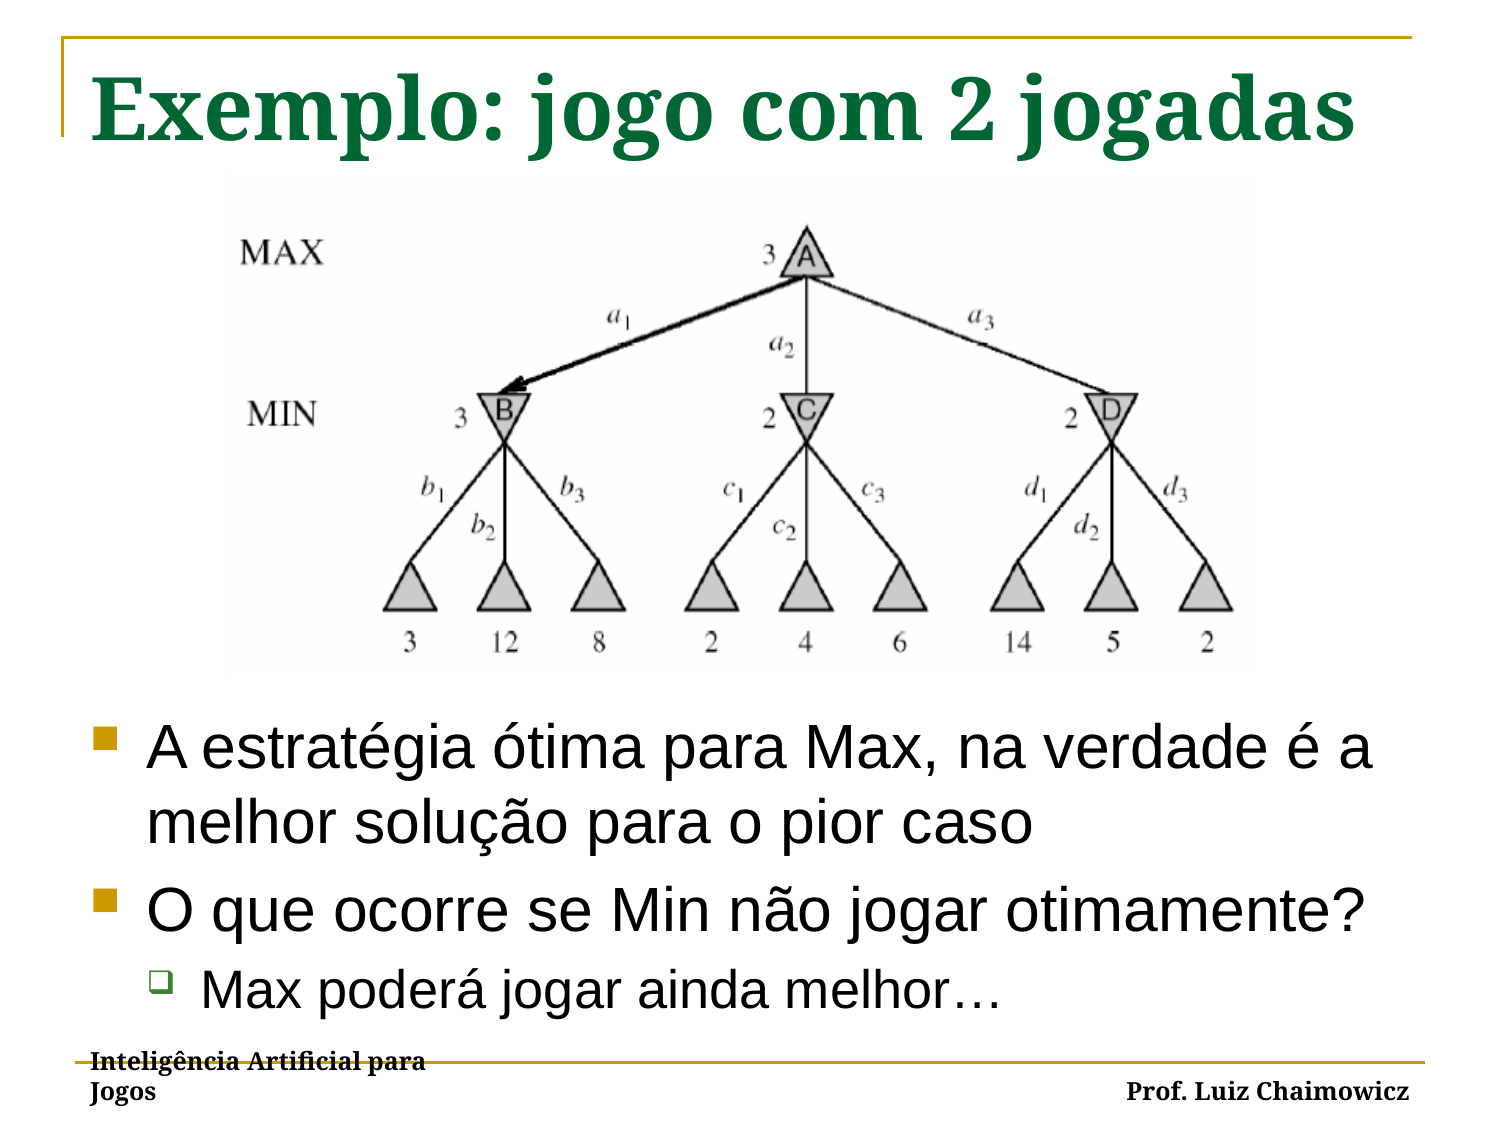

# Exemplo: jogo com 2 jogadas
A estratégia ótima para Max, na verdade é a melhor solução para o pior caso
O que ocorre se Min não jogar otimamente?
Max poderá jogar ainda melhor…
Inteligência Artificial para Jogos